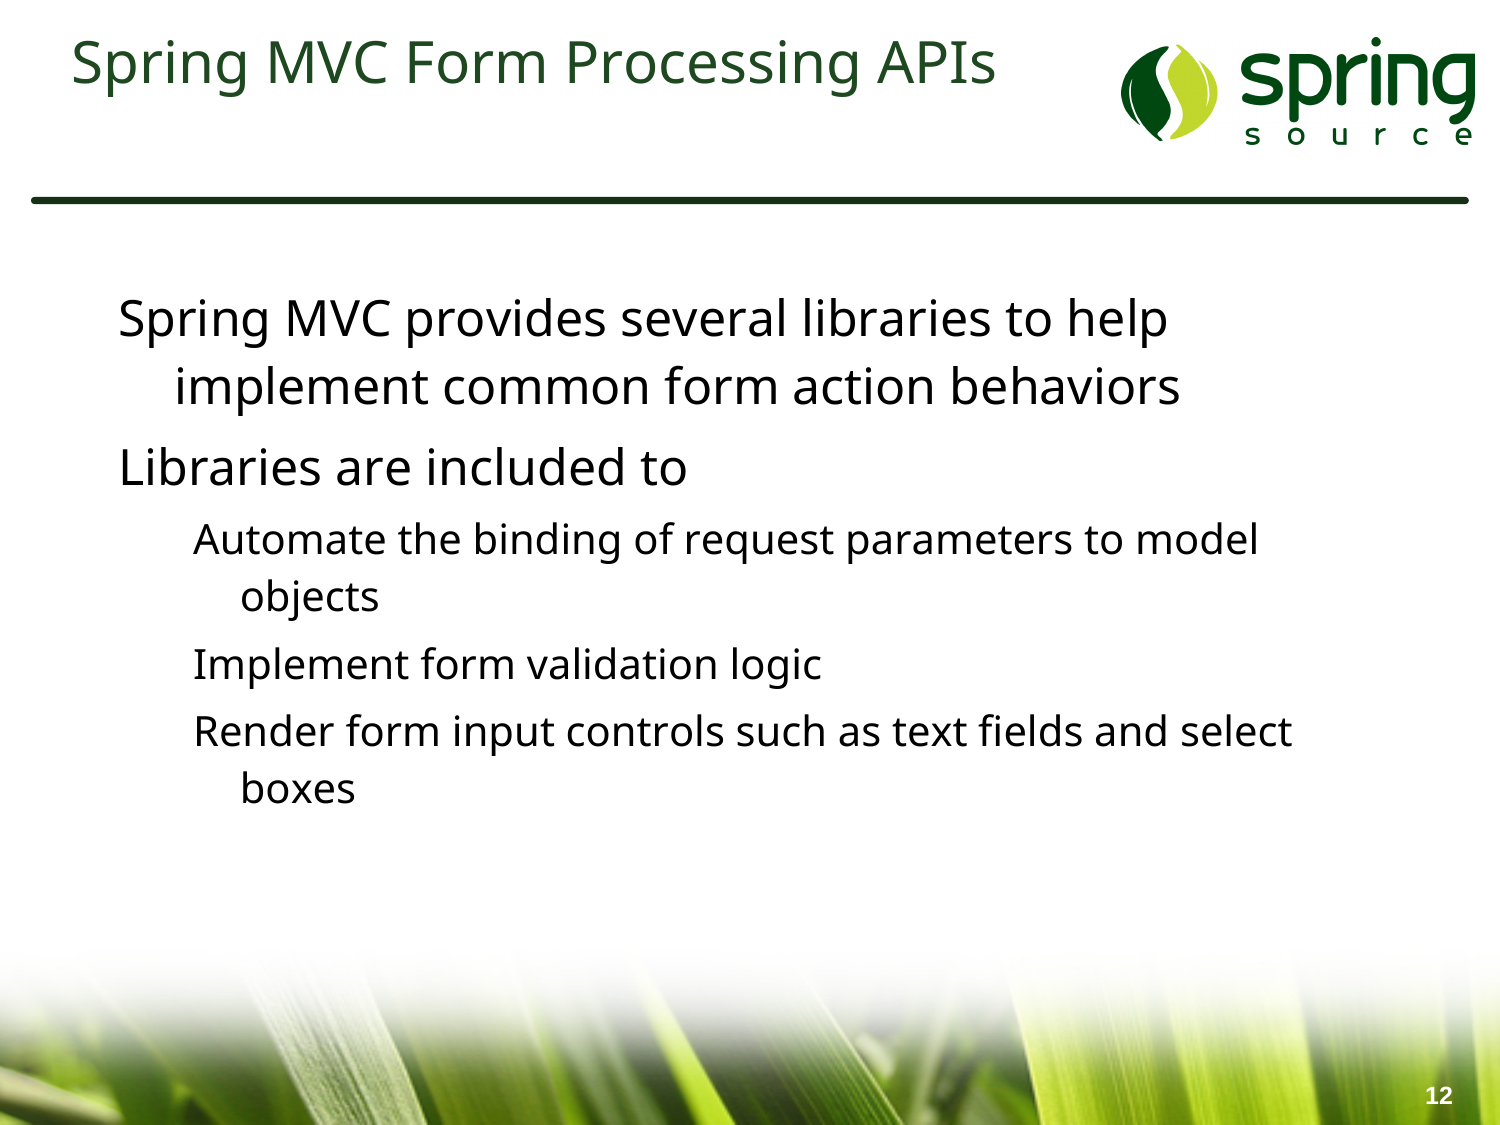

# Spring MVC Form Processing APIs
Spring MVC provides several libraries to help implement common form action behaviors
Libraries are included to
Automate the binding of request parameters to model objects
Implement form validation logic
Render form input controls such as text fields and select boxes